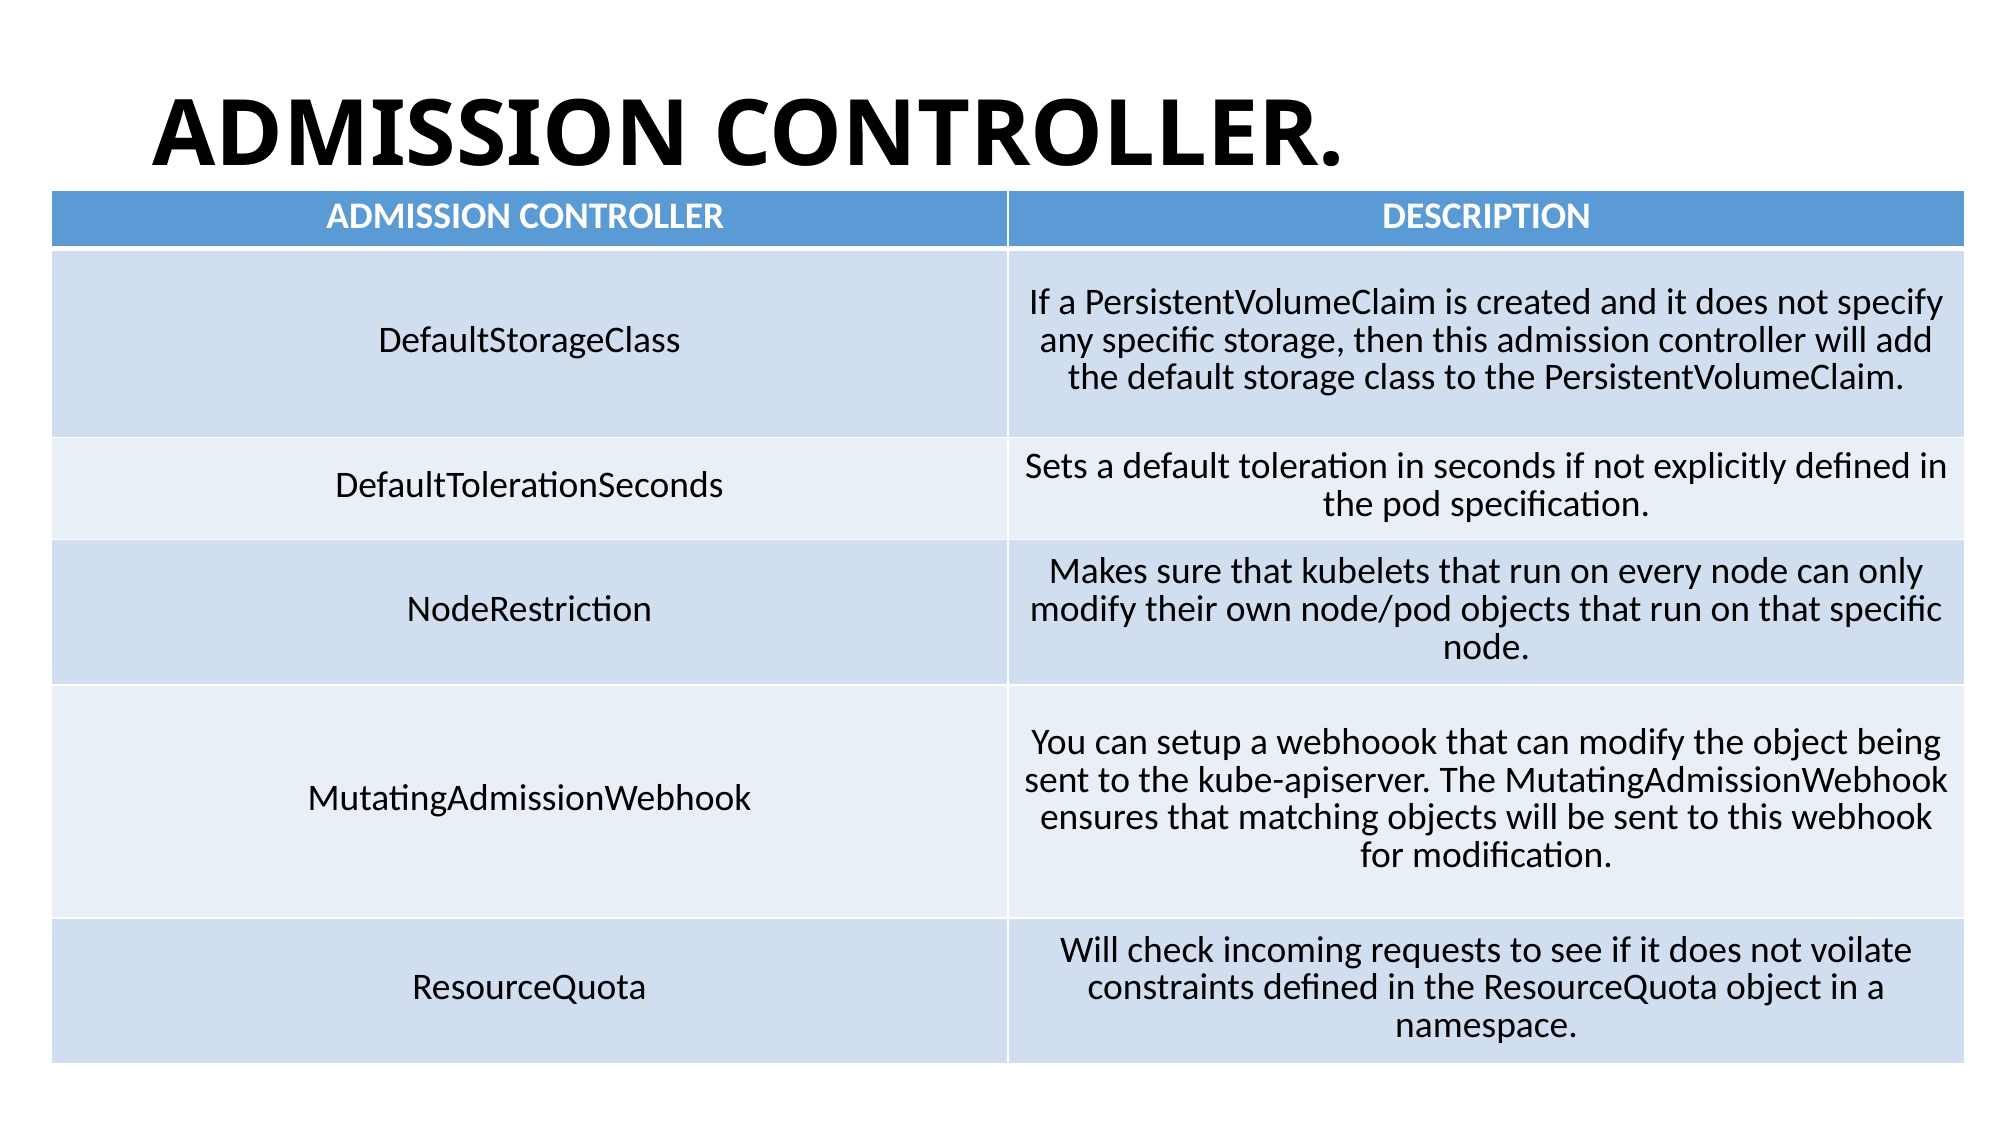

# ADMISSION CONTROLLER.
| ADMISSION CONTROLLER | DESCRIPTION |
| --- | --- |
| DefaultStorageClass | If a PersistentVolumeClaim is created and it does not specify any specific storage, then this admission controller will add the default storage class to the PersistentVolumeClaim. |
| DefaultTolerationSeconds | Sets a default toleration in seconds if not explicitly defined in the pod specification. |
| NodeRestriction | Makes sure that kubelets that run on every node can only modify their own node/pod objects that run on that specific node. |
| MutatingAdmissionWebhook | You can setup a webhoook that can modify the object being sent to the kube-apiserver. The MutatingAdmissionWebhook ensures that matching objects will be sent to this webhook for modification. |
| ResourceQuota | Will check incoming requests to see if it does not voilate constraints defined in the ResourceQuota object in a namespace. |